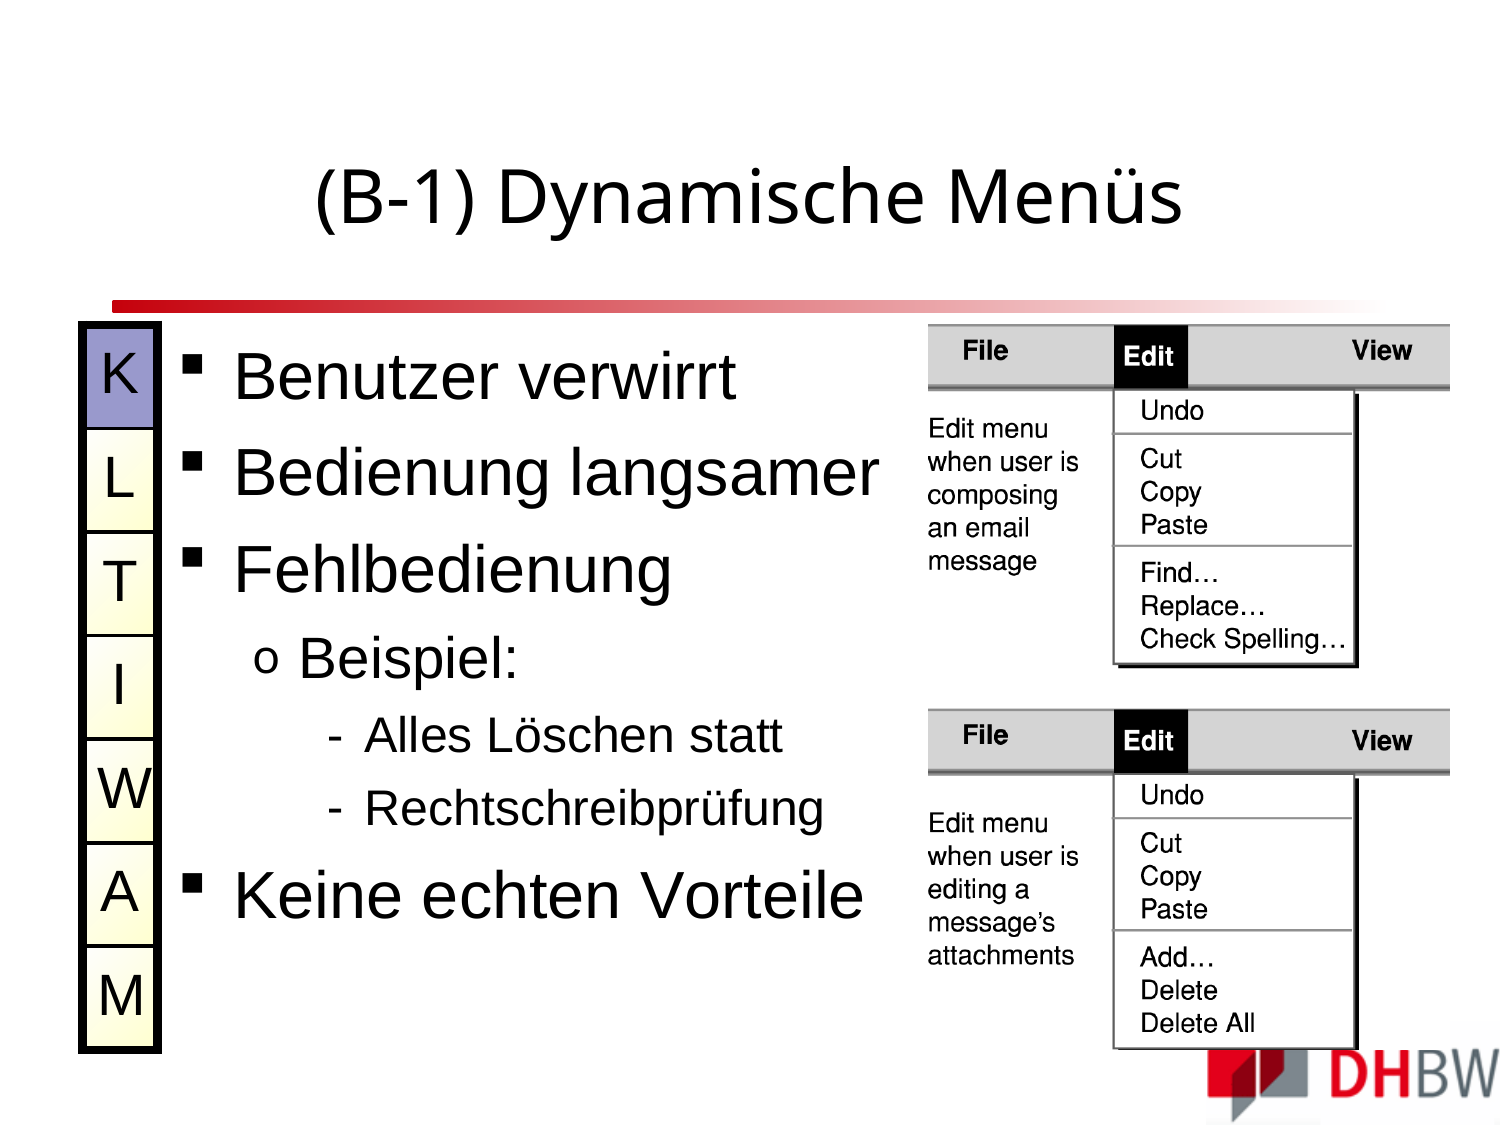

# (B-1) Dynamische Menüs
| K |
| --- |
| L |
| T |
| I |
| W |
| A |
| M |
Benutzer verwirrt
Bedienung langsamer
Fehlbedienung
Beispiel:
Alles Löschen statt
Rechtschreibprüfung
Keine echten Vorteile